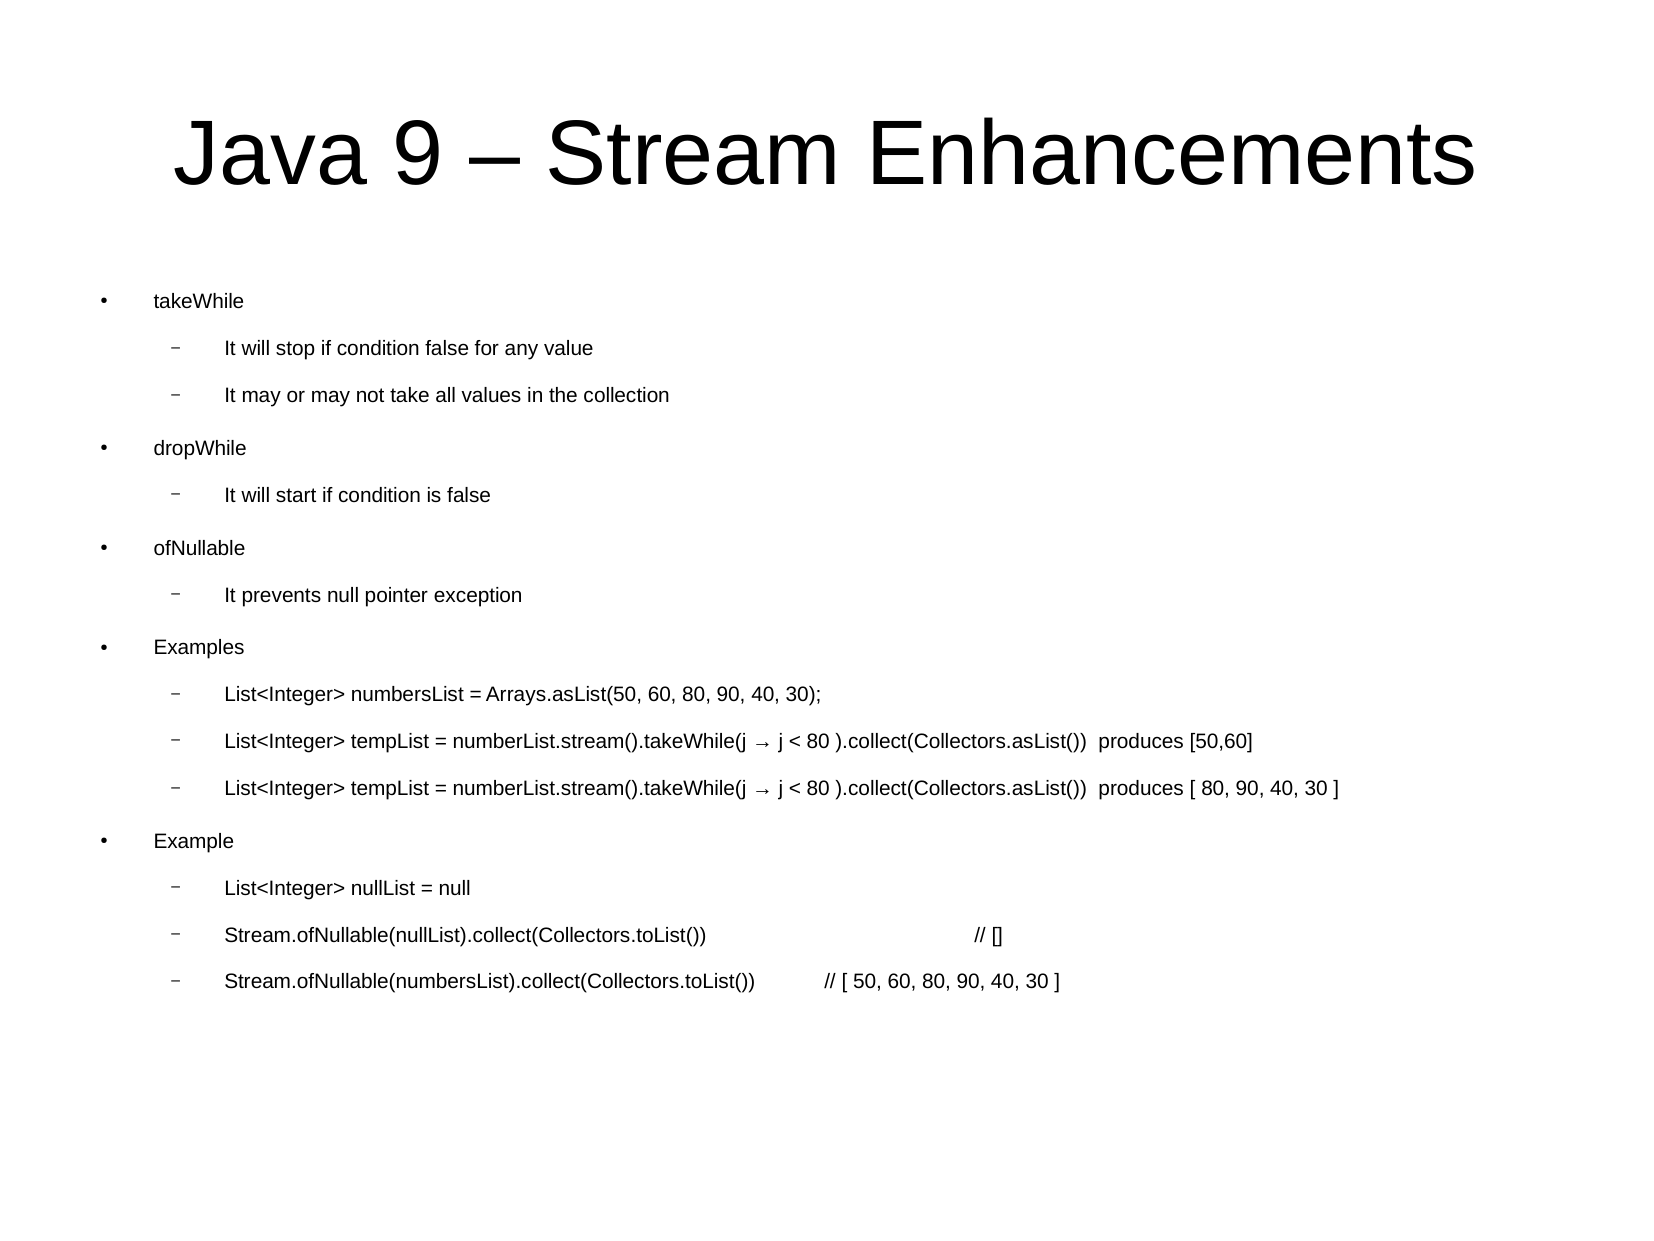

# Java 9 – Stream Enhancements
takeWhile
It will stop if condition false for any value
It may or may not take all values in the collection
dropWhile
It will start if condition is false
ofNullable
It prevents null pointer exception
Examples
List<Integer> numbersList = Arrays.asList(50, 60, 80, 90, 40, 30);
List<Integer> tempList = numberList.stream().takeWhile(j → j < 80 ).collect(Collectors.asList()) produces [50,60]
List<Integer> tempList = numberList.stream().takeWhile(j → j < 80 ).collect(Collectors.asList()) produces [ 80, 90, 40, 30 ]
Example
List<Integer> nullList = null
Stream.ofNullable(nullList).collect(Collectors.toList())			 	// []
Stream.ofNullable(numbersList).collect(Collectors.toList())	// [ 50, 60, 80, 90, 40, 30 ]